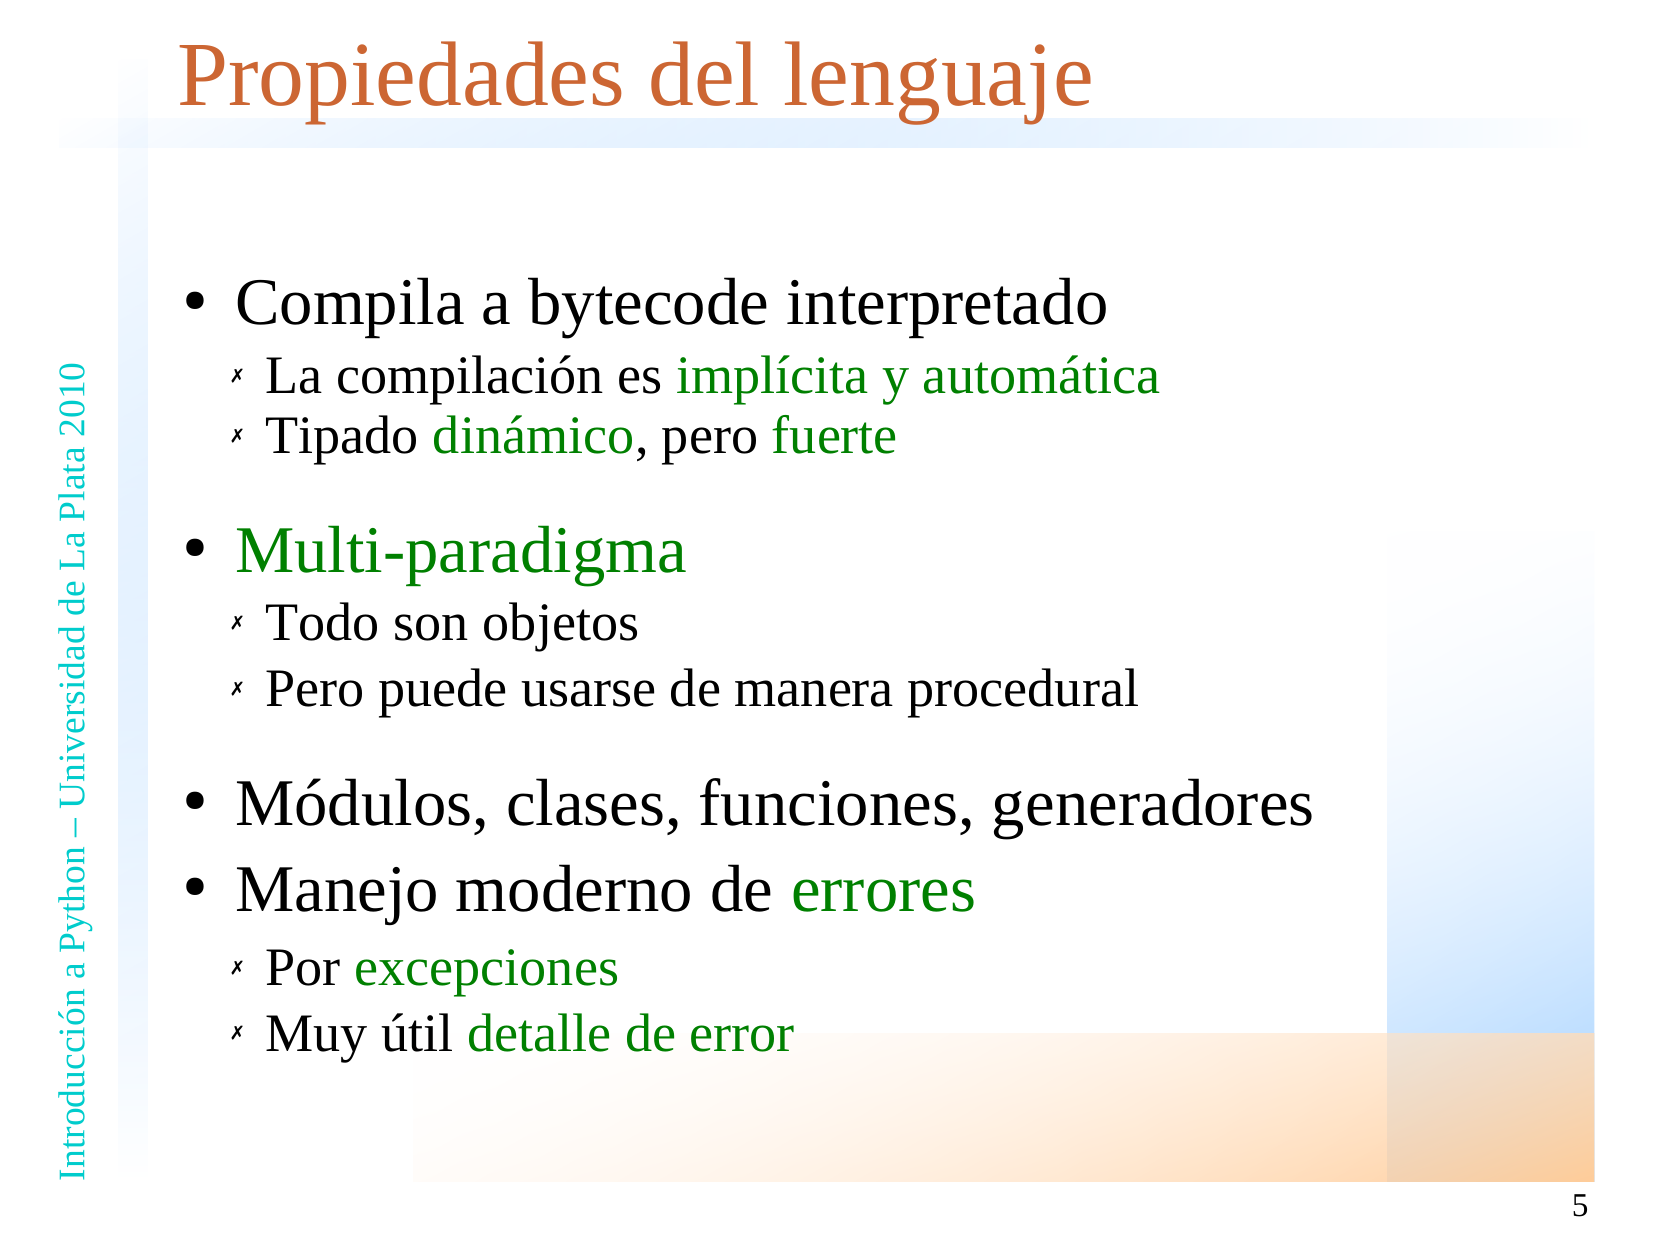

# Propiedades del lenguaje
 Compila a bytecode interpretado
La compilación es implícita y automática
Tipado dinámico, pero fuerte
 Multi-paradigma
Todo son objetos
Pero puede usarse de manera procedural
 Módulos, clases, funciones, generadores
 Manejo moderno de errores
Por excepciones
Muy útil detalle de error